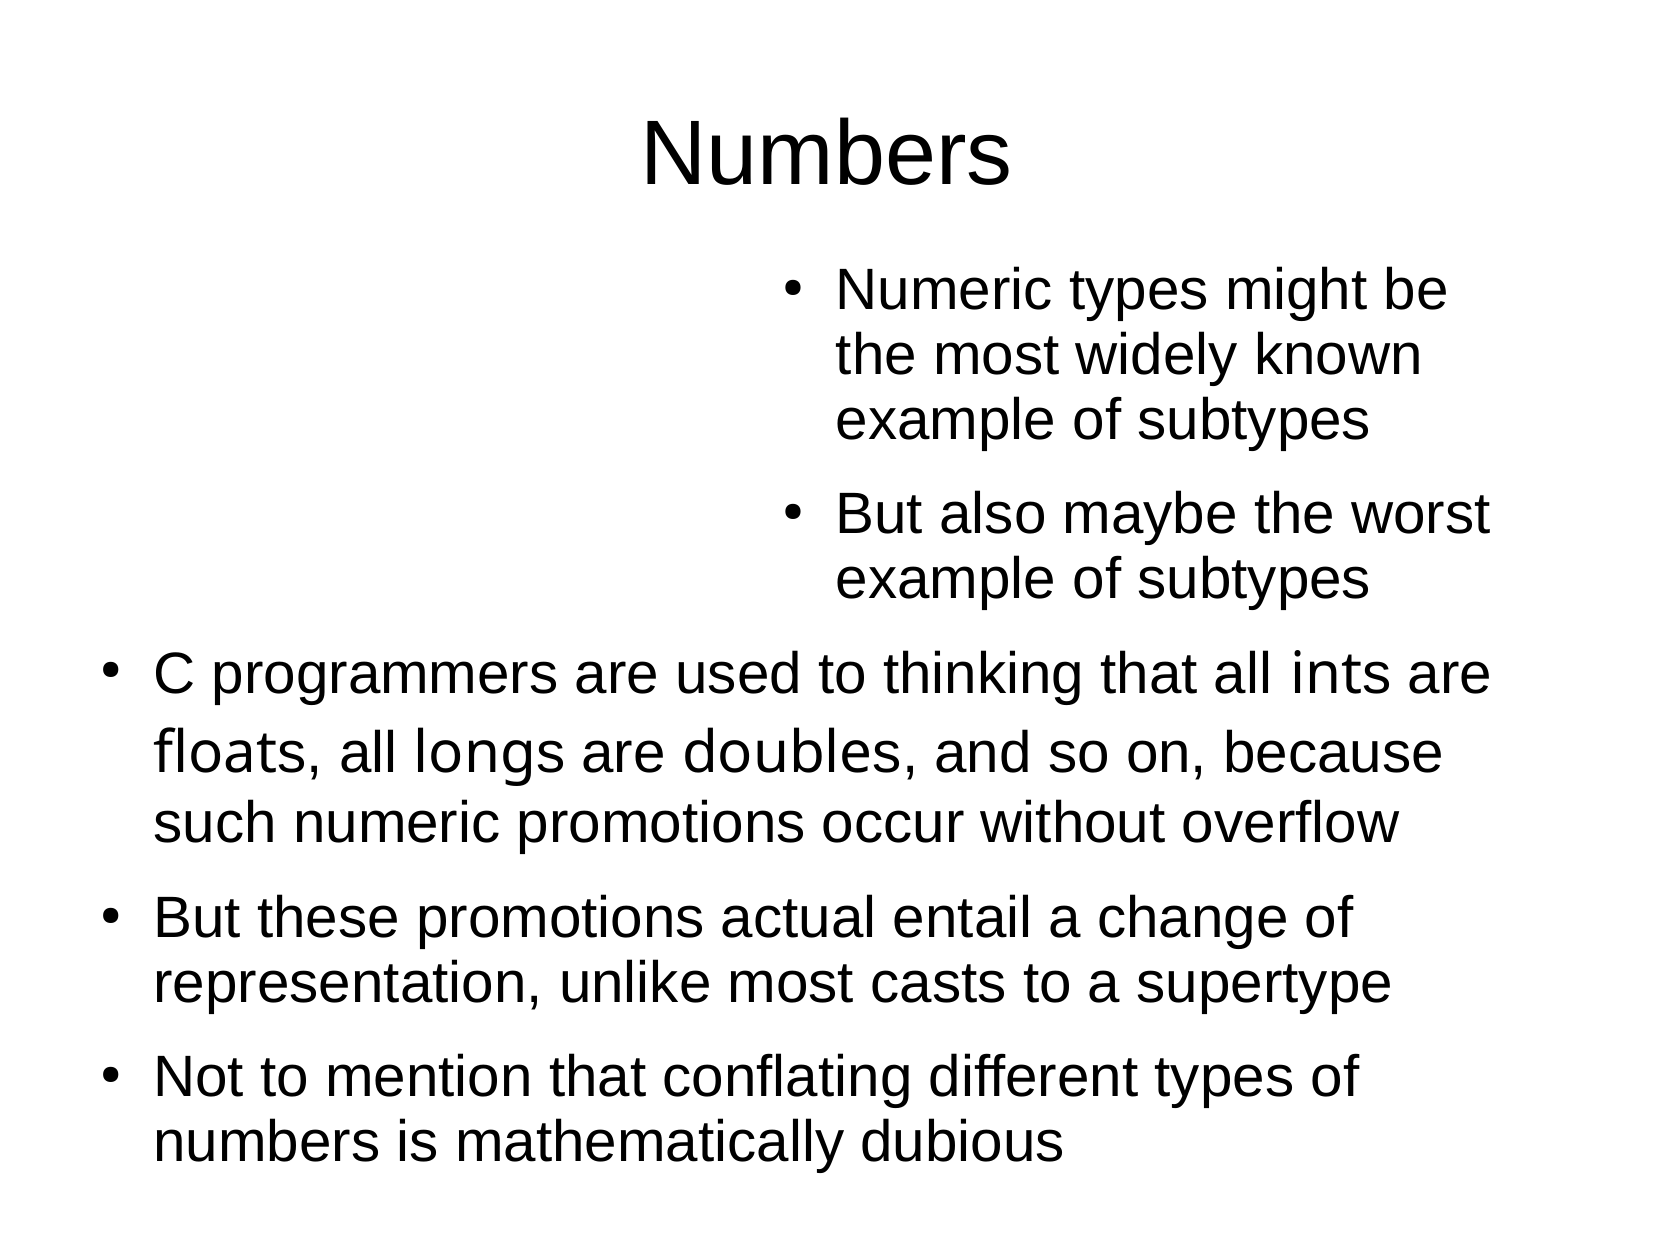

# Numbers
Numeric types might be the most widely known example of subtypes
But also maybe the worst example of subtypes
C programmers are used to thinking that all ints are floats, all longs are doubles, and so on, because such numeric promotions occur without overflow
But these promotions actual entail a change of representation, unlike most casts to a supertype
Not to mention that conflating different types of numbers is mathematically dubious